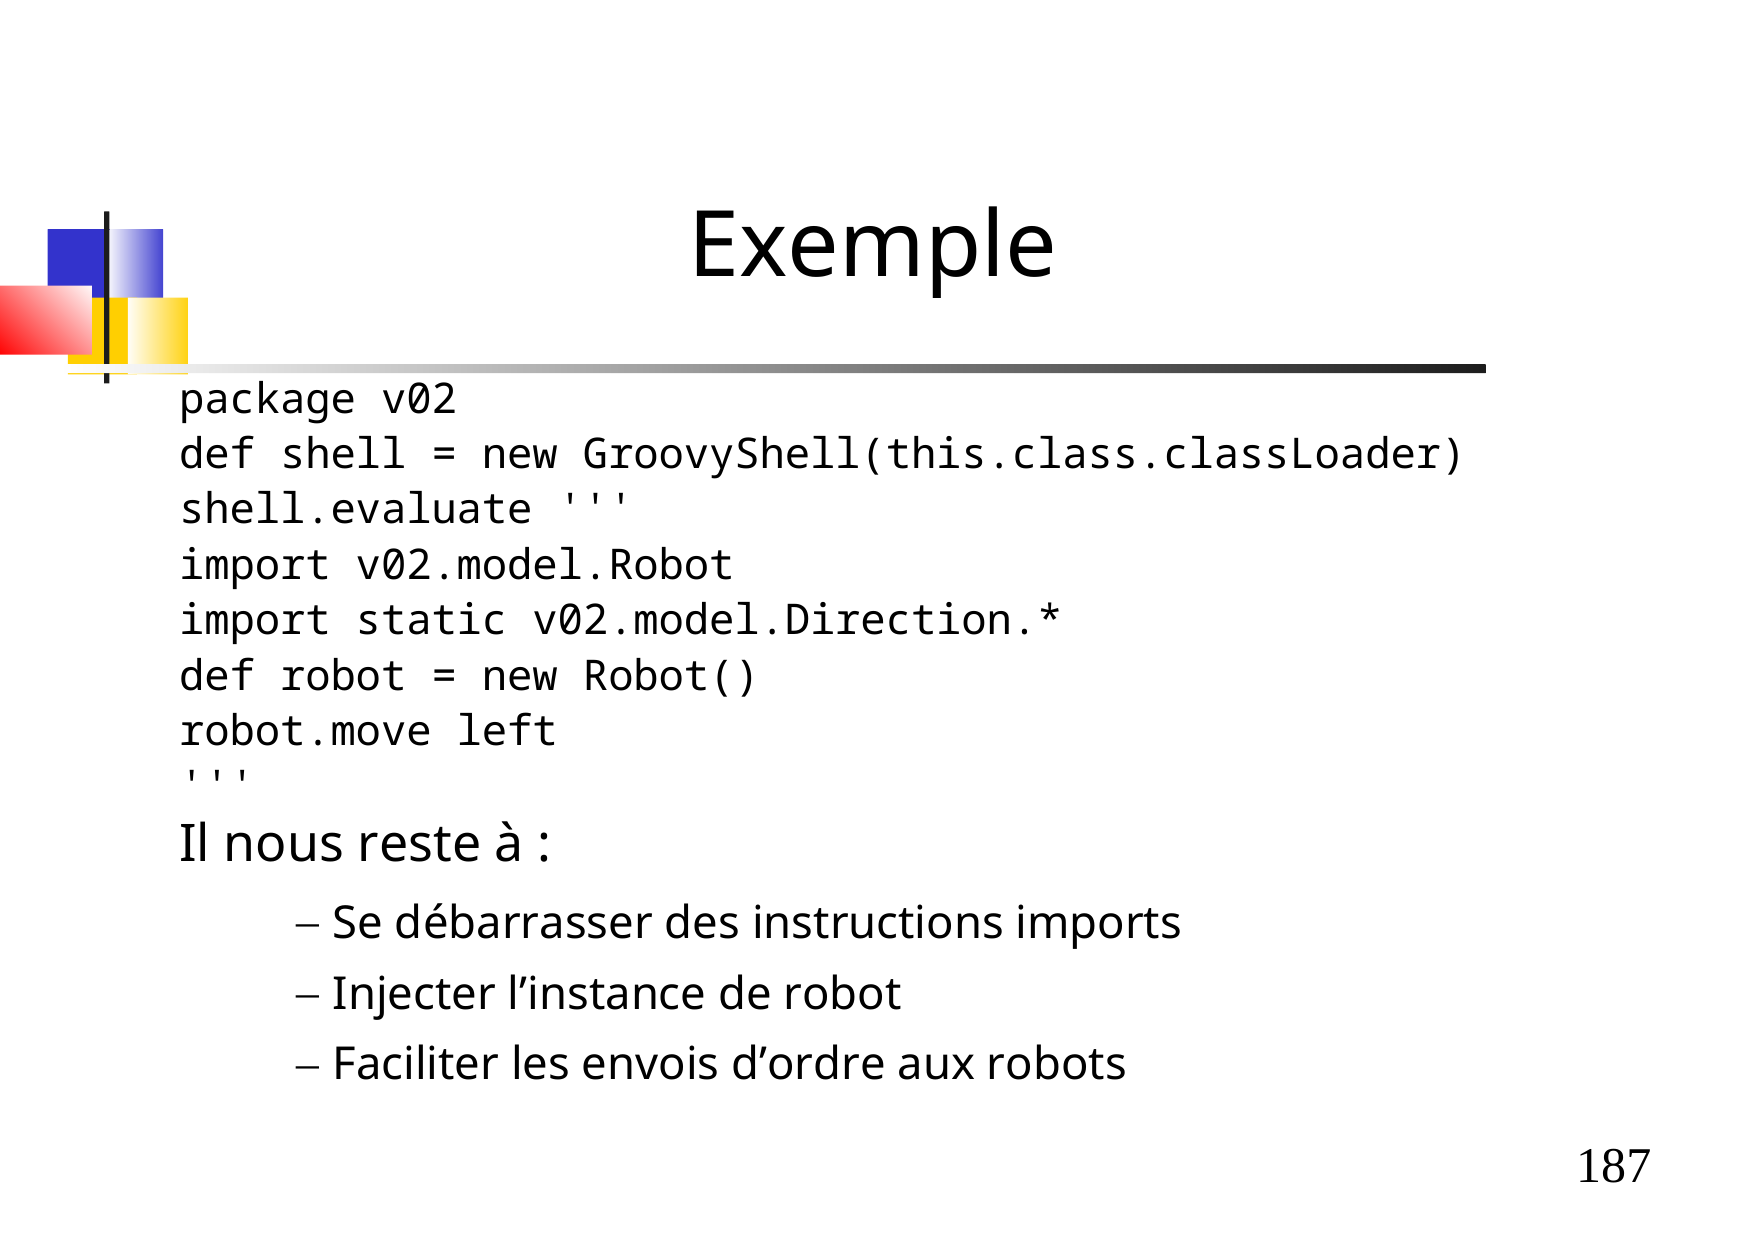

# Exemple
package v02
def shell = new GroovyShell(this.class.classLoader)
shell.evaluate '''
import v02.model.Robot
import static v02.model.Direction.*
def robot = new Robot()
robot.move left
'''
Il nous reste à :
Se débarrasser des instructions imports
Injecter l’instance de robot
Faciliter les envois d’ordre aux robots